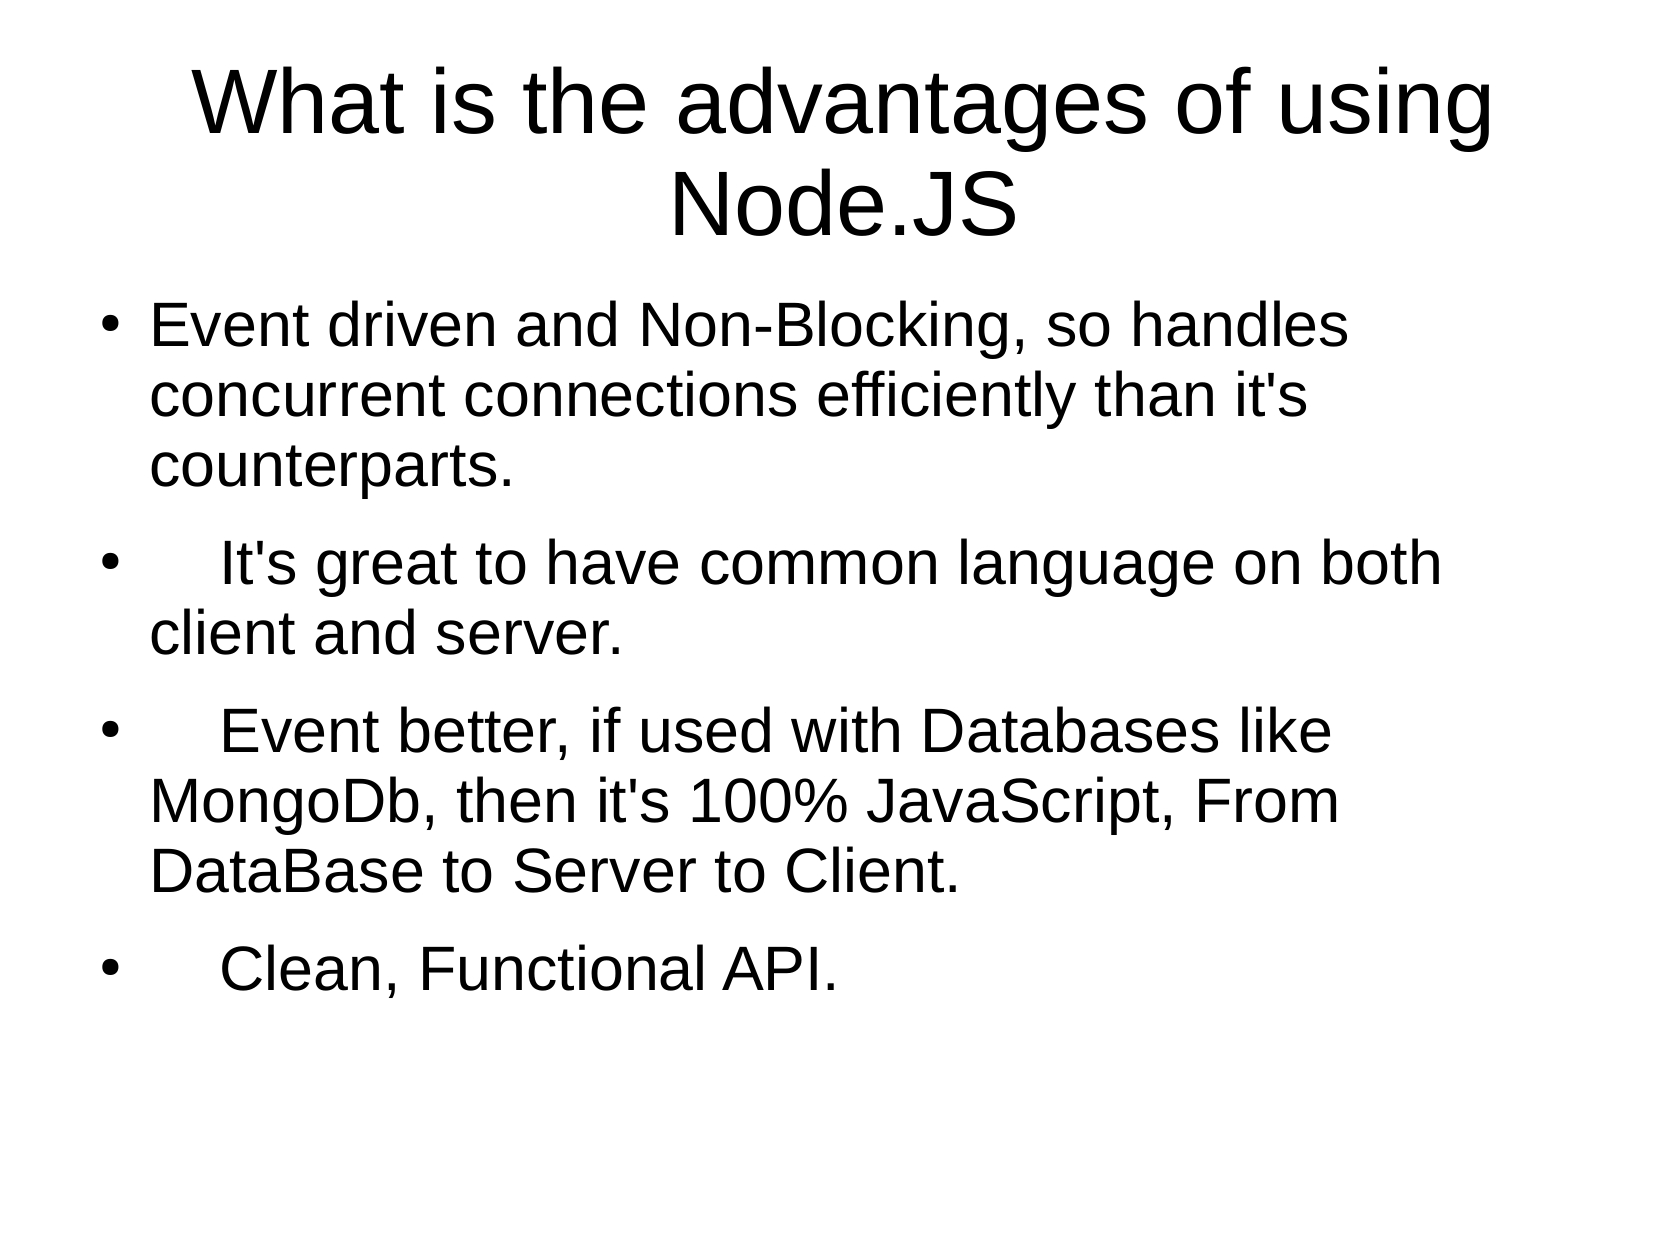

# What is the advantages of using Node.JS
Event driven and Non-Blocking, so handles concurrent connections efficiently than it's counterparts.
 It's great to have common language on both client and server.
 Event better, if used with Databases like MongoDb, then it's 100% JavaScript, From DataBase to Server to Client.
 Clean, Functional API.